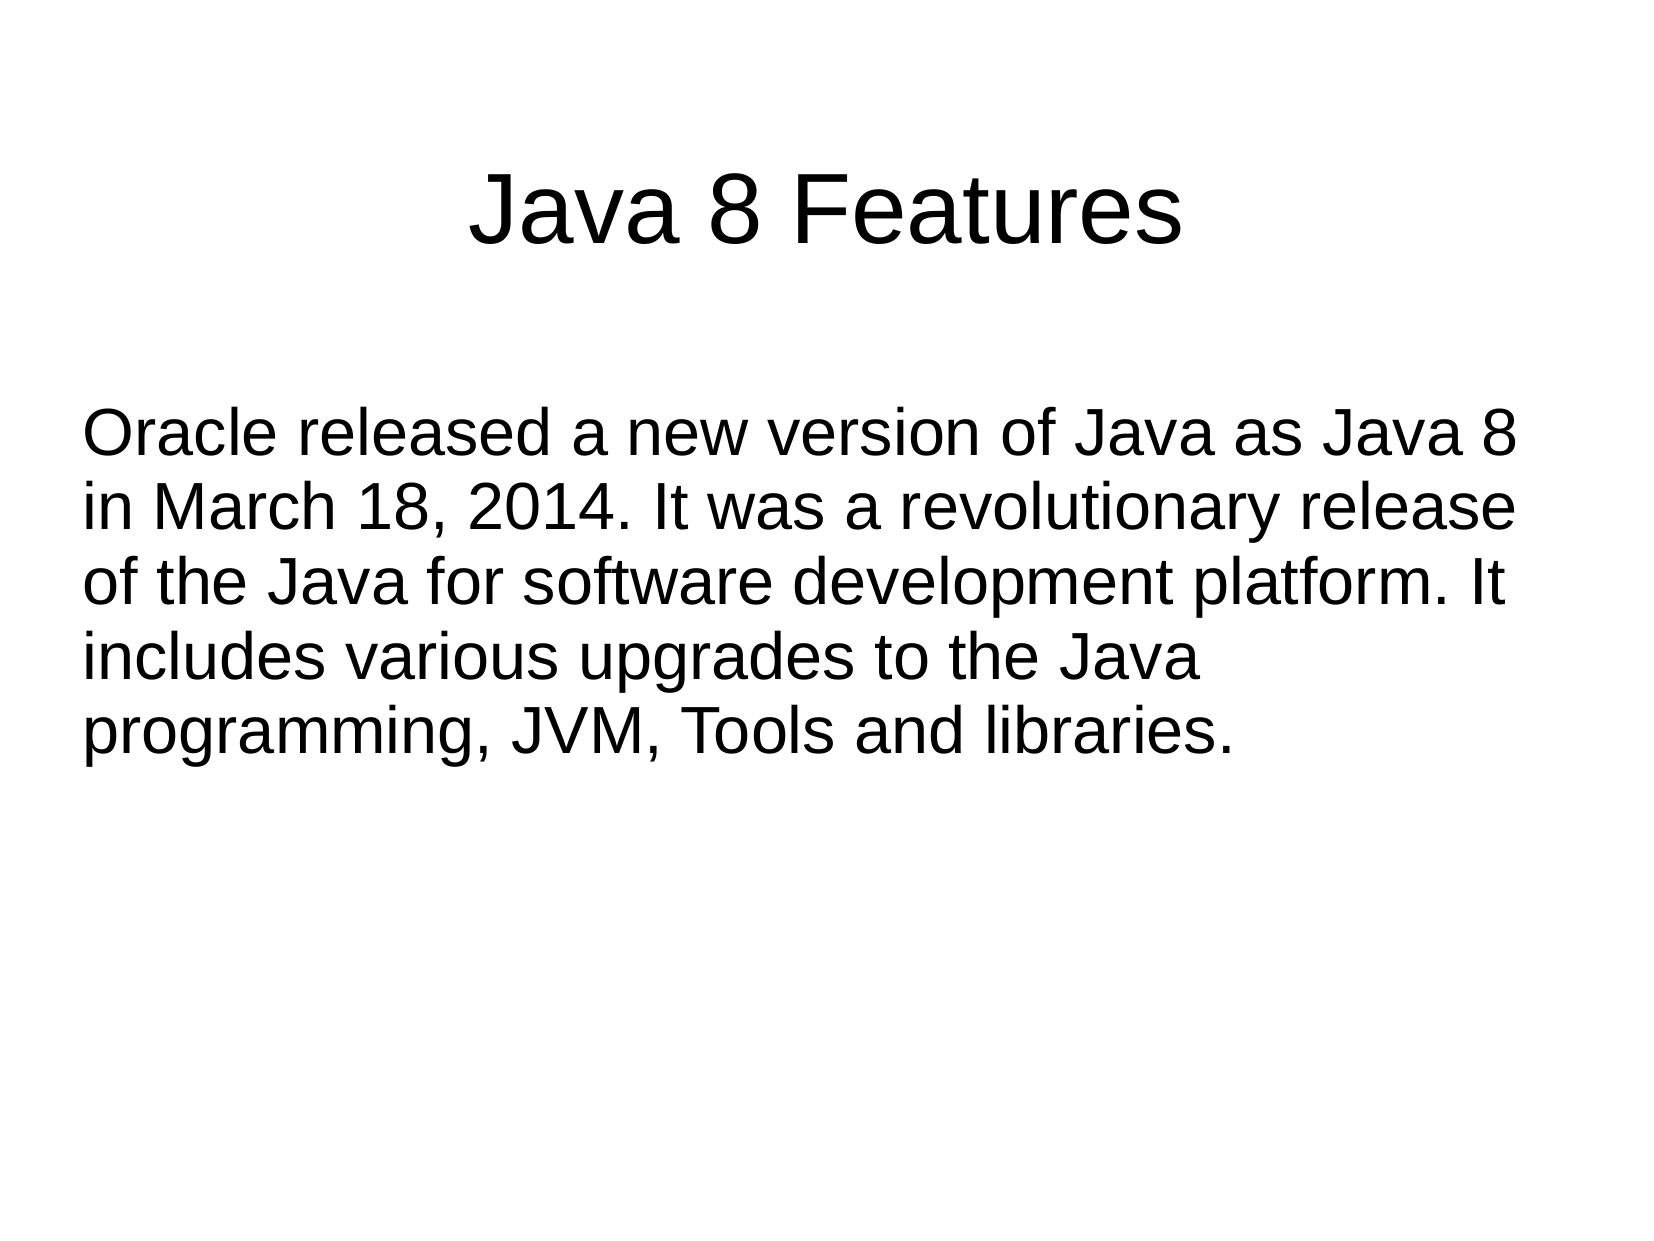

# Java 8 Features
Oracle released a new version of Java as Java 8 in March 18, 2014. It was a revolutionary release of the Java for software development platform. It includes various upgrades to the Java programming, JVM, Tools and libraries.